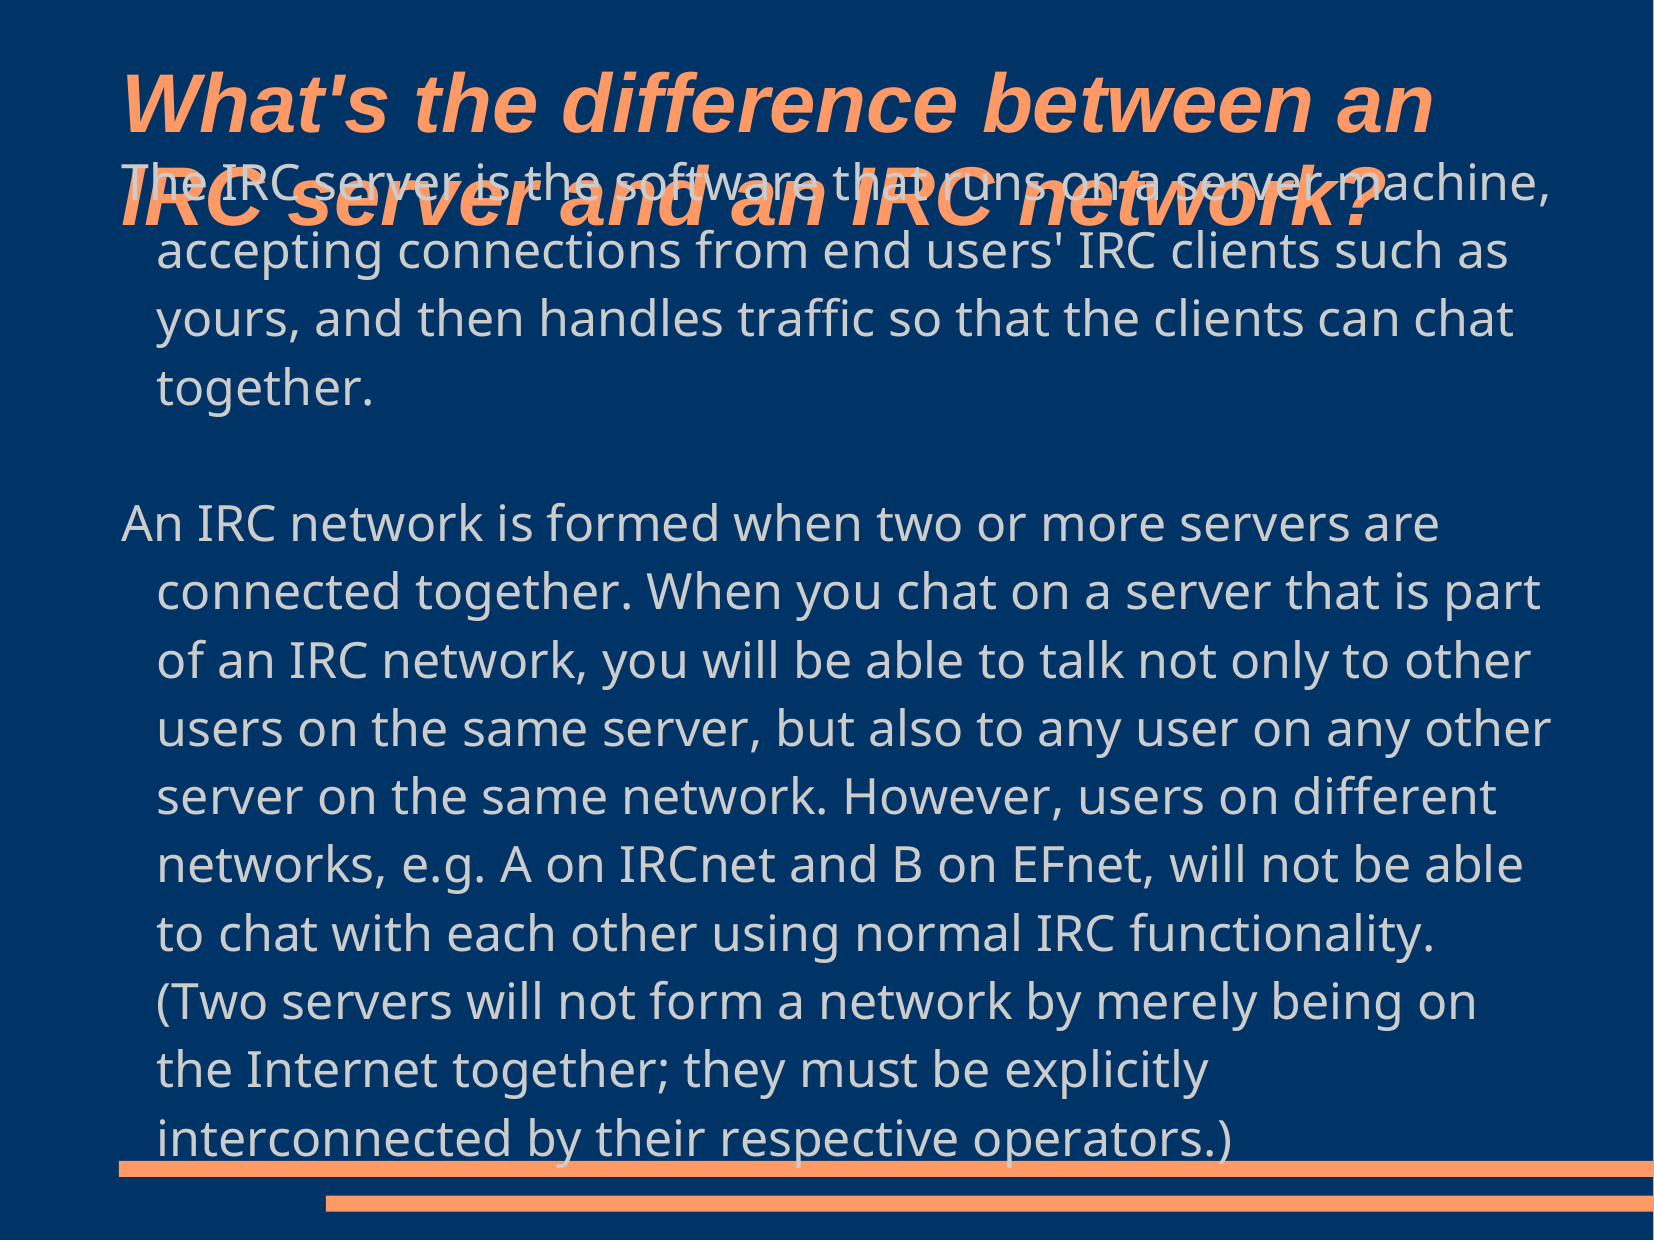

# What's the difference between an IRC server and an IRC network?
The IRC server is the software that runs on a server machine, accepting connections from end users' IRC clients such as yours, and then handles traffic so that the clients can chat together.
An IRC network is formed when two or more servers are connected together. When you chat on a server that is part of an IRC network, you will be able to talk not only to other users on the same server, but also to any user on any other server on the same network. However, users on different networks, e.g. A on IRCnet and B on EFnet, will not be able to chat with each other using normal IRC functionality. (Two servers will not form a network by merely being on the Internet together; they must be explicitly interconnected by their respective operators.)